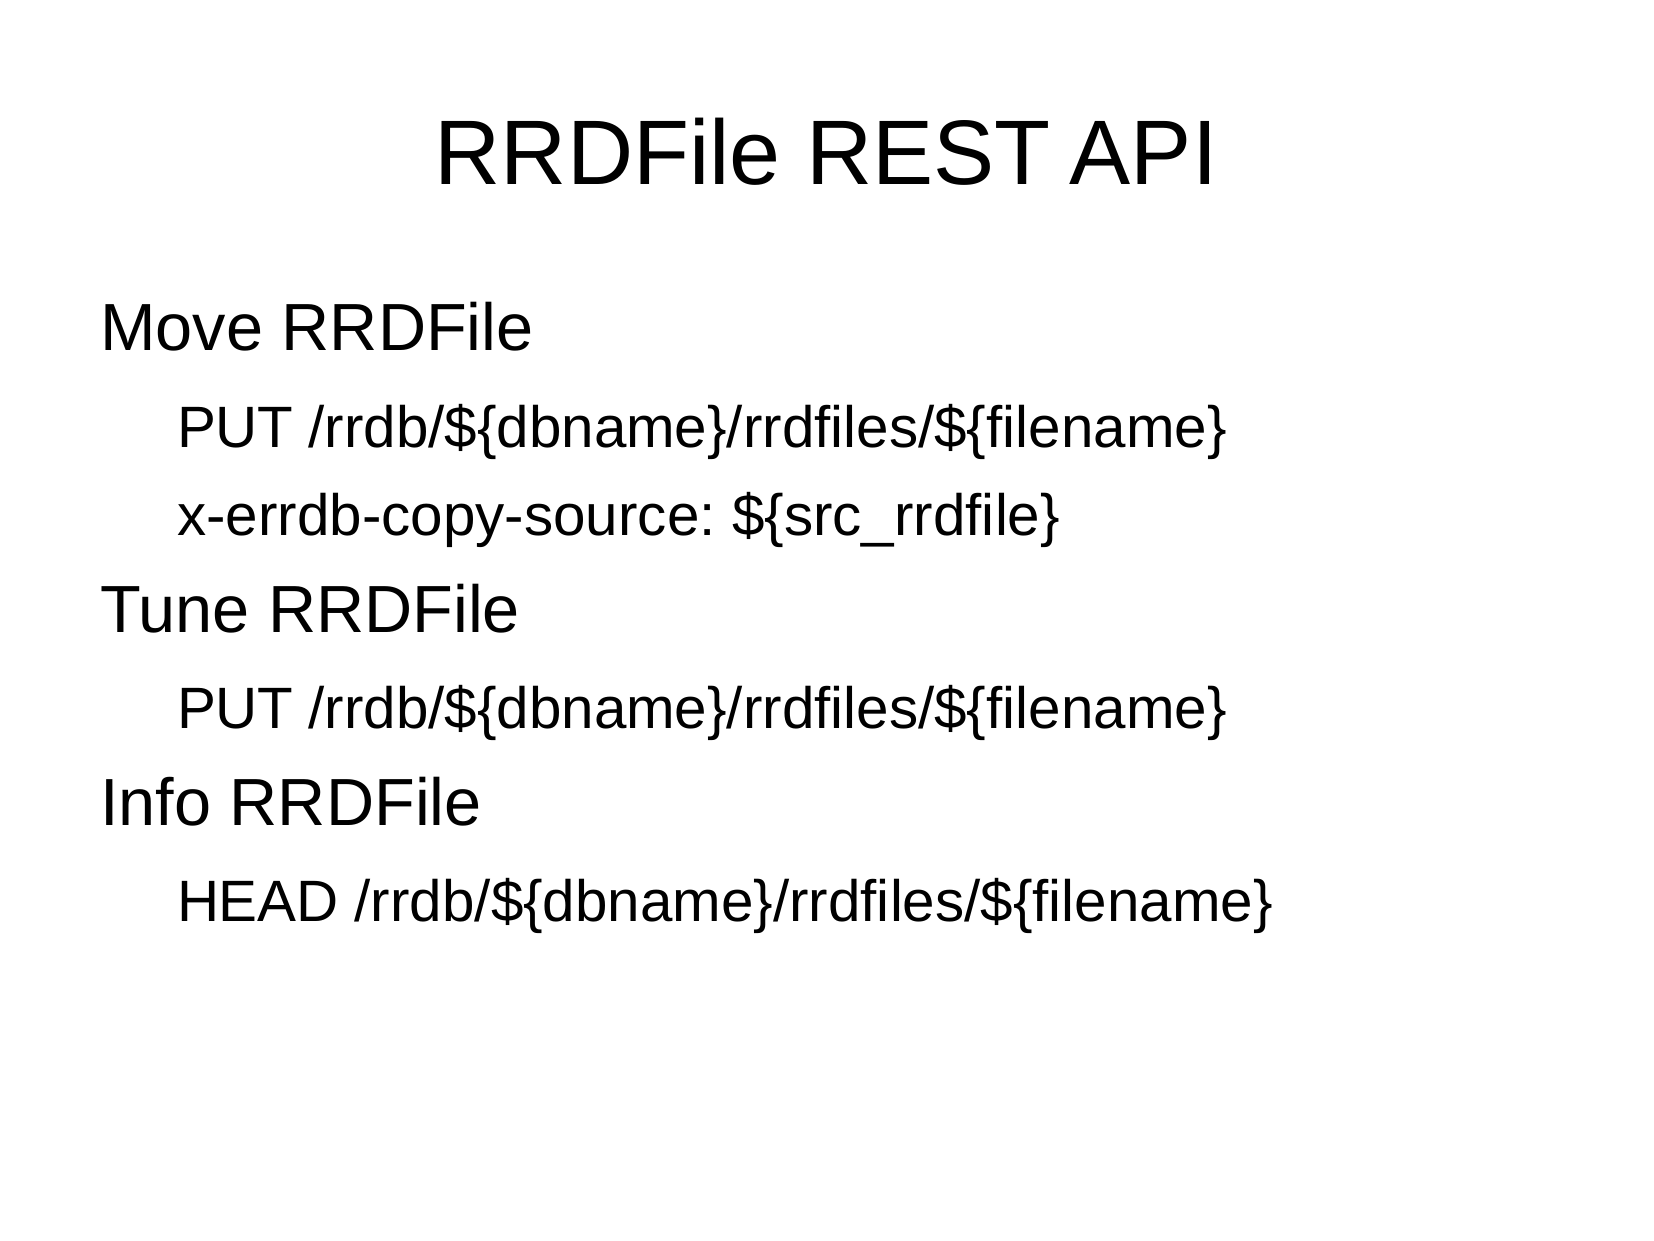

# RRDFile REST API
Move RRDFile
PUT /rrdb/${dbname}/rrdfiles/${filename}
x-errdb-copy-source: ${src_rrdfile}
Tune RRDFile
PUT /rrdb/${dbname}/rrdfiles/${filename}
Info RRDFile
HEAD /rrdb/${dbname}/rrdfiles/${filename}